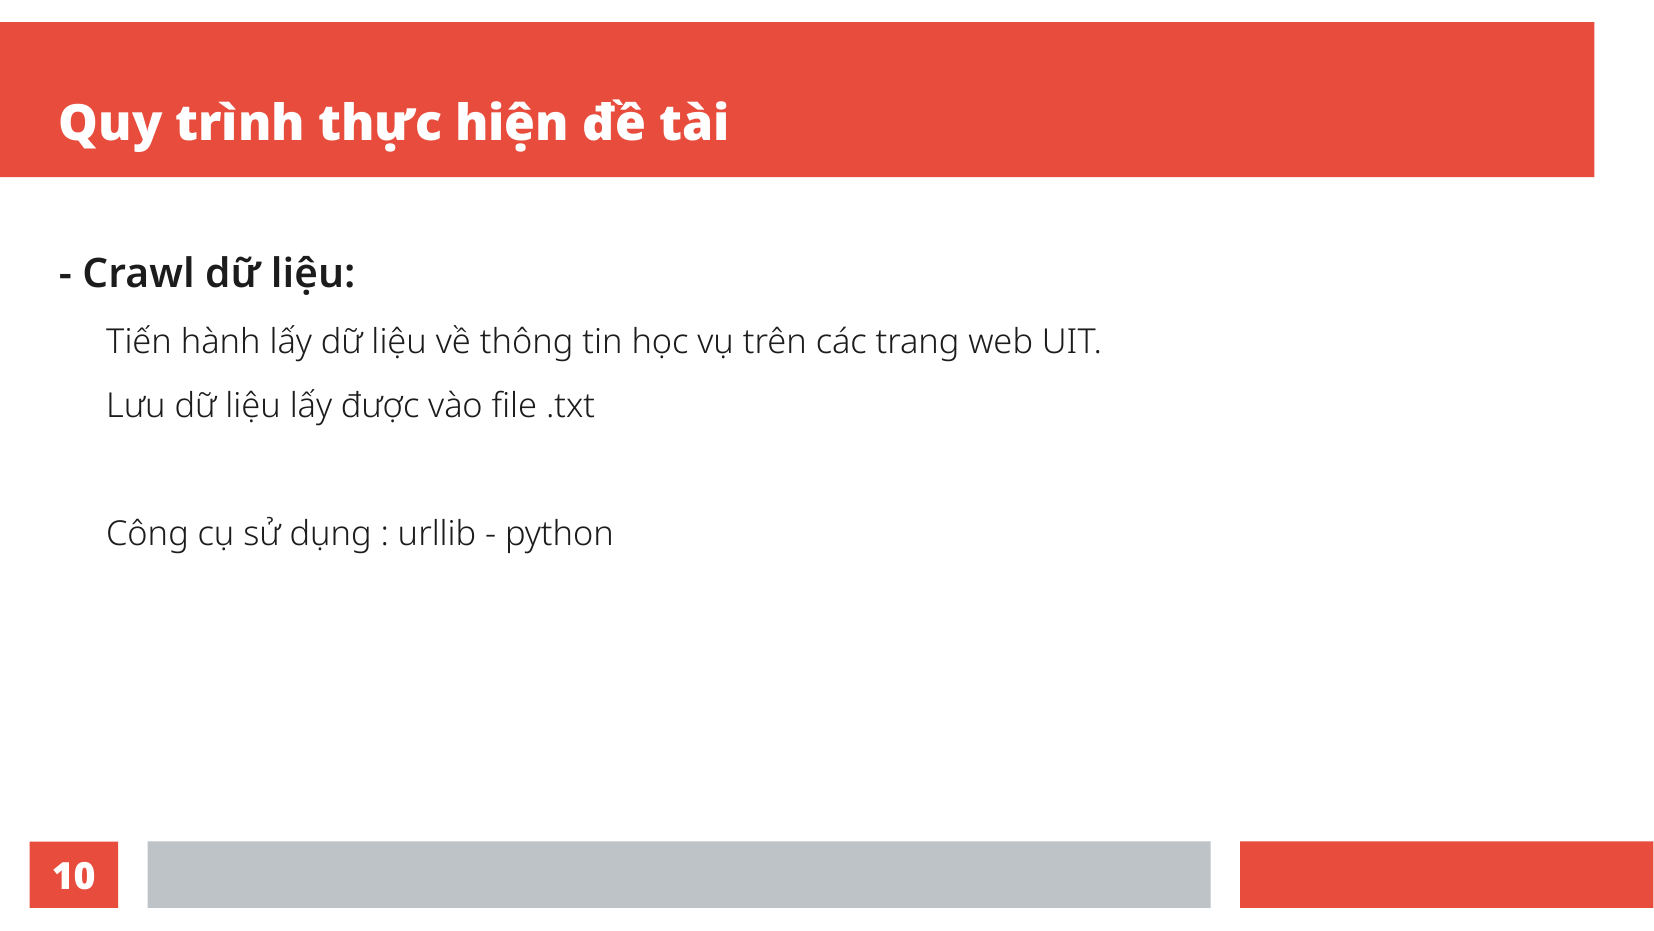

# Quy trình thực hiện đề tài
- Crawl dữ liệu:
Tiến hành lấy dữ liệu về thông tin học vụ trên các trang web UIT.
Lưu dữ liệu lấy được vào file .txt
Công cụ sử dụng : urllib - python
10